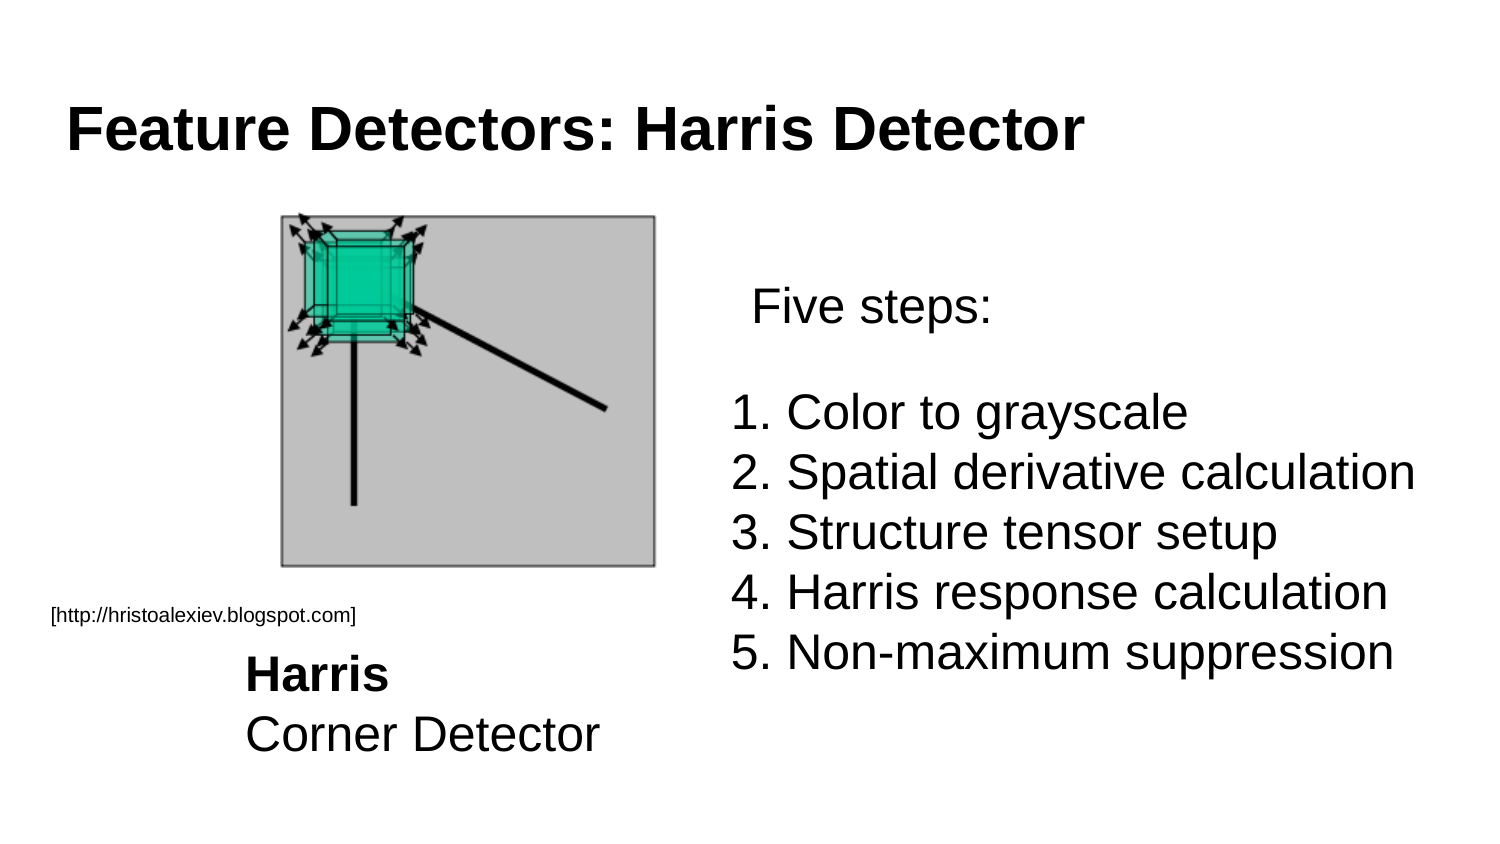

# Feature Detectors: Harris Detector
Five steps:
1. Color to grayscale
2. Spatial derivative calculation
3. Structure tensor setup
4. Harris response calculation
5. Non-maximum suppression
[http://hristoalexiev.blogspot.com]
Harris
Corner Detector